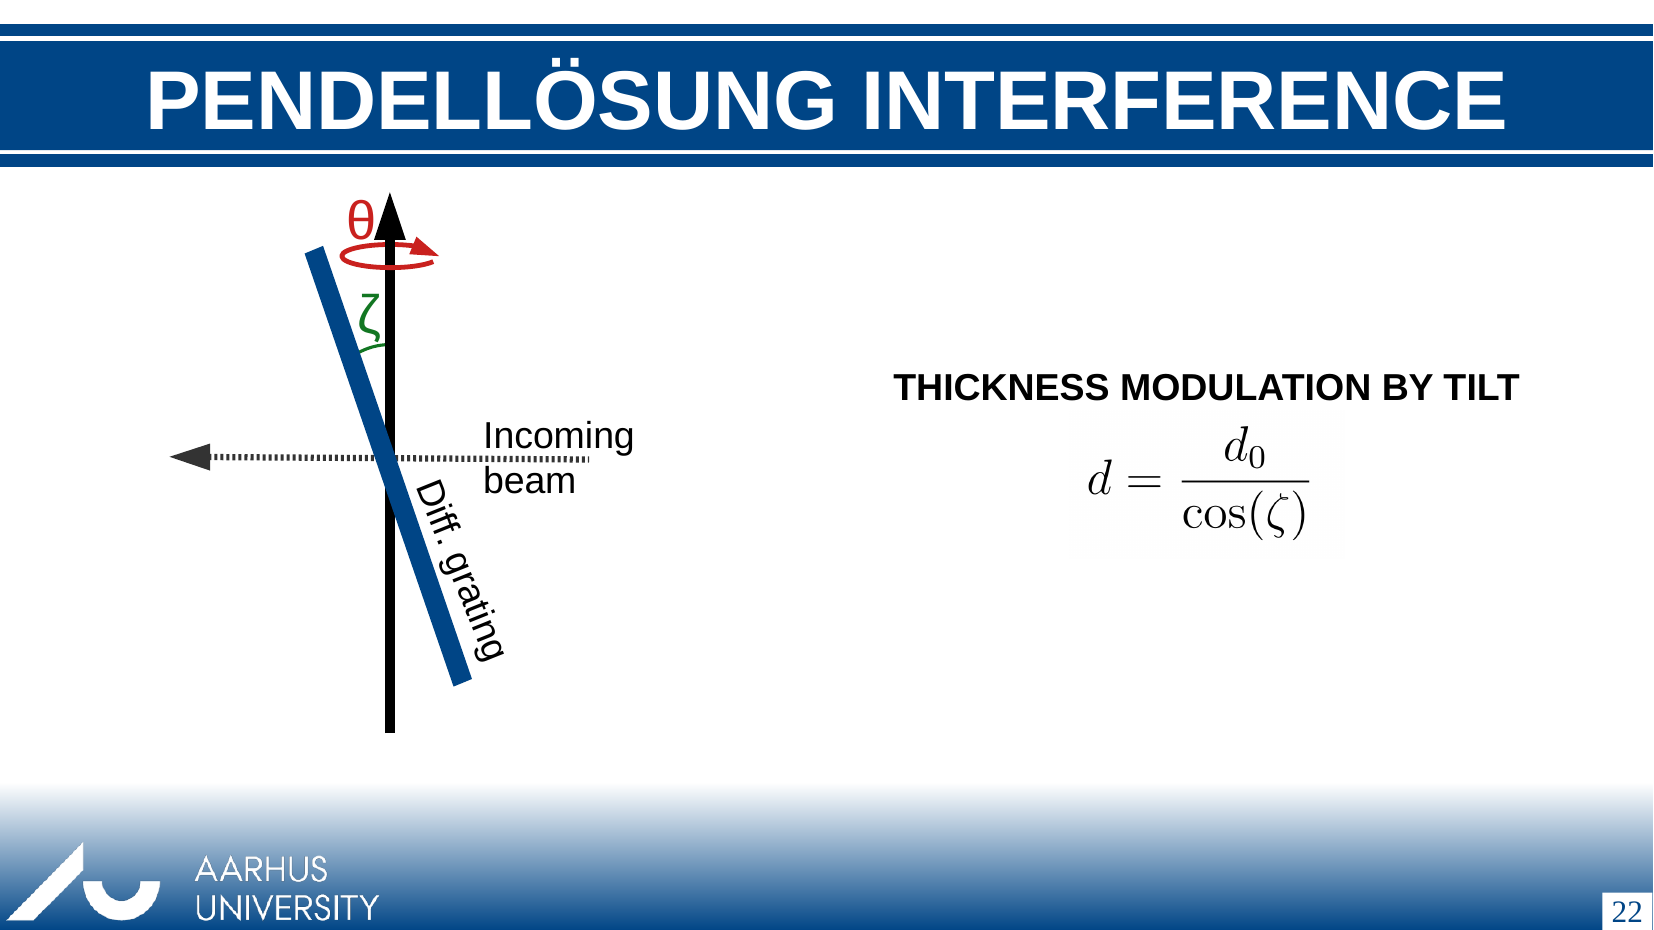

# PENDELLÖSUNG INTERFERENCE
θ
ζ
THICKNESS MODULATION BY TILT
Incoming
beam
Diff. grating
22